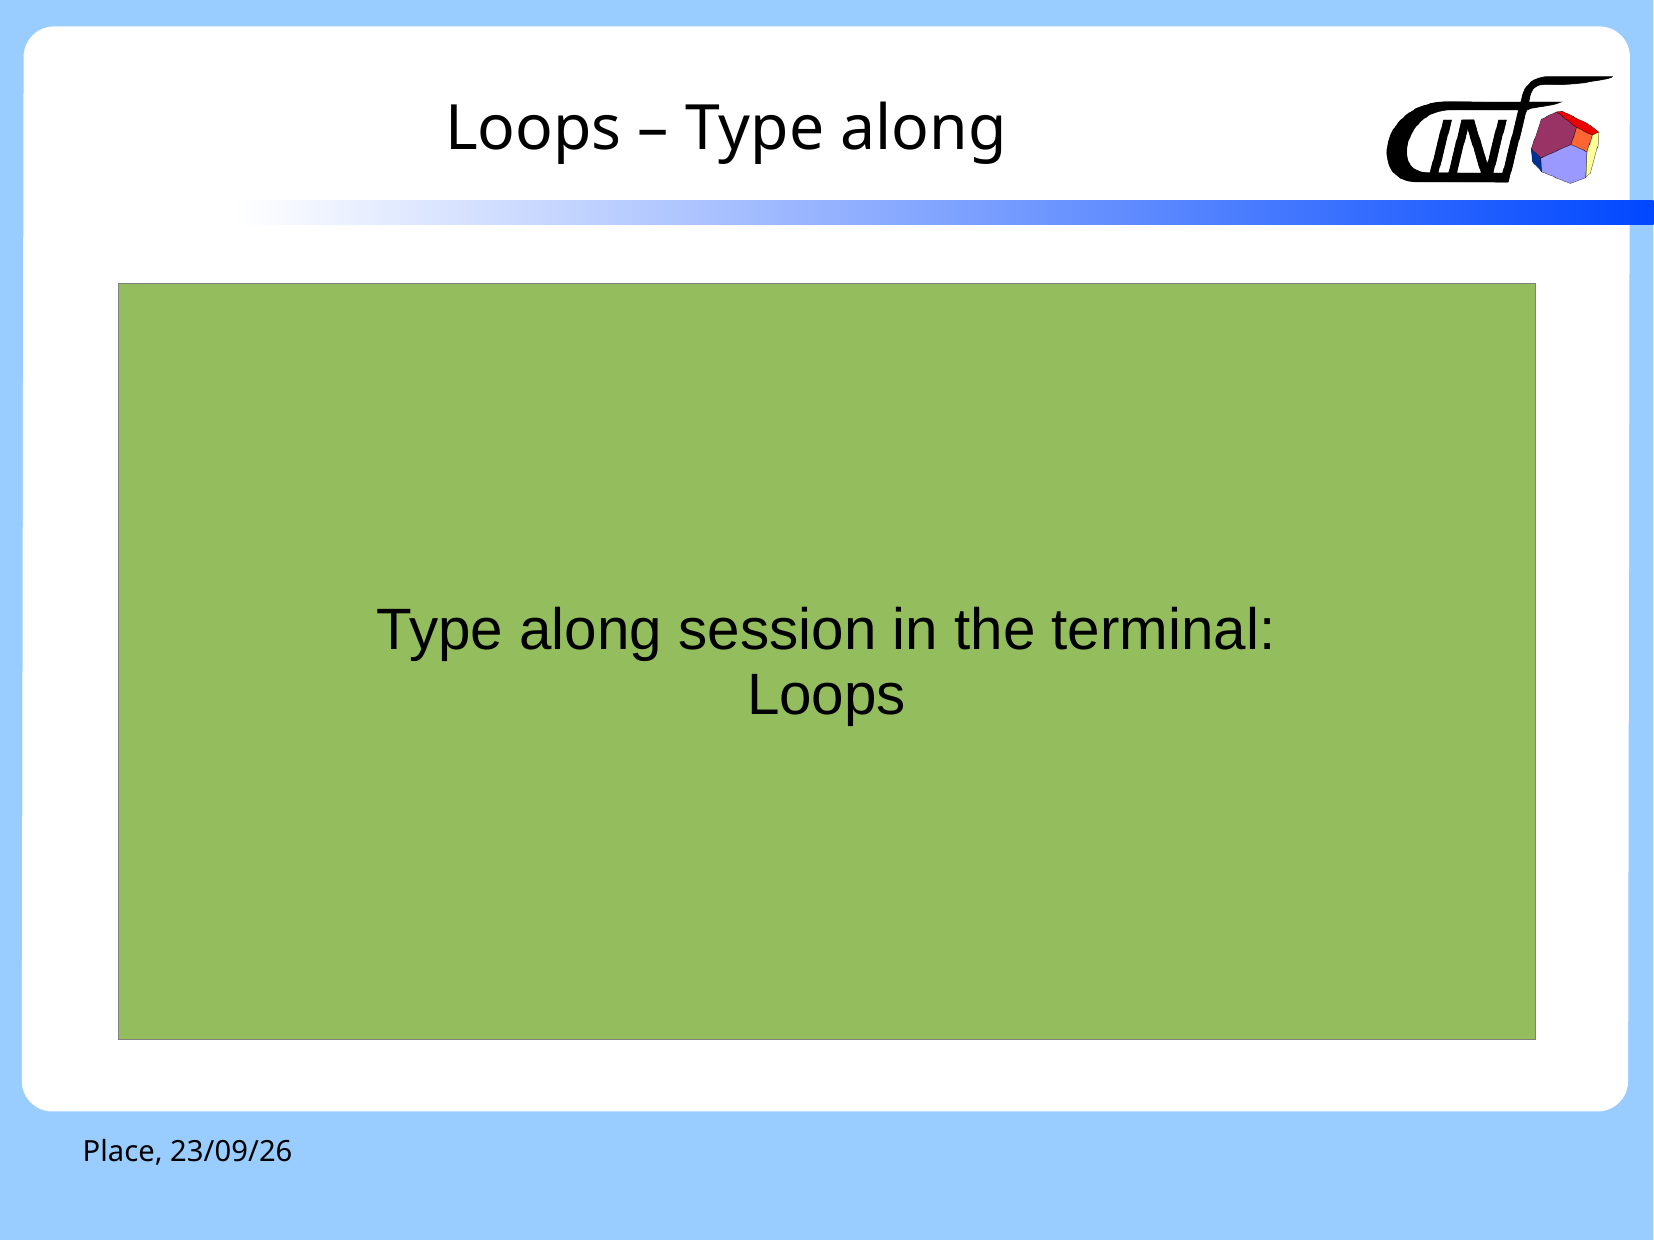

# Loops – Type along
Type along session in the terminal:
Loops